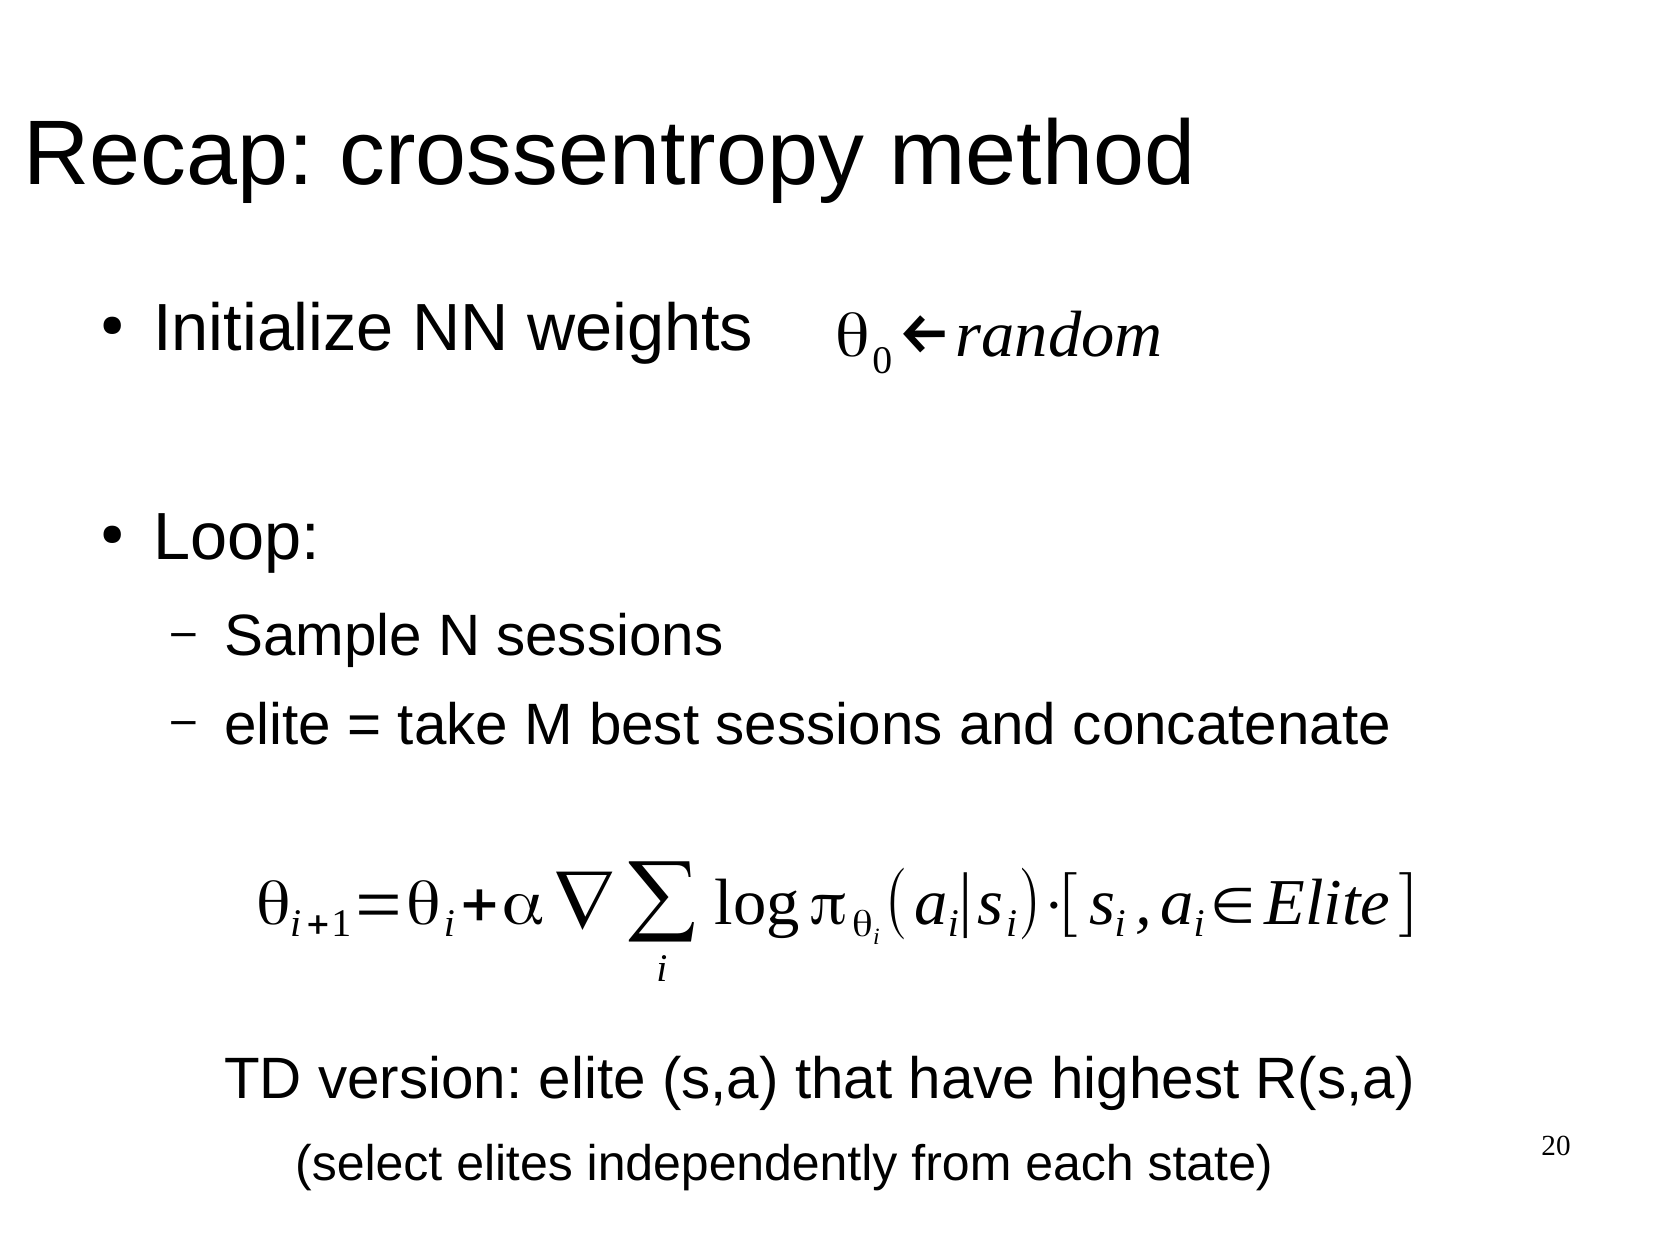

# Recap: crossentropy method
Initialize NN weights
Loop:
Sample N sessions
elite = take M best sessions and concatenate
TD version: elite (s,a) that have highest R(s,a)
(select elites independently from each state)
20